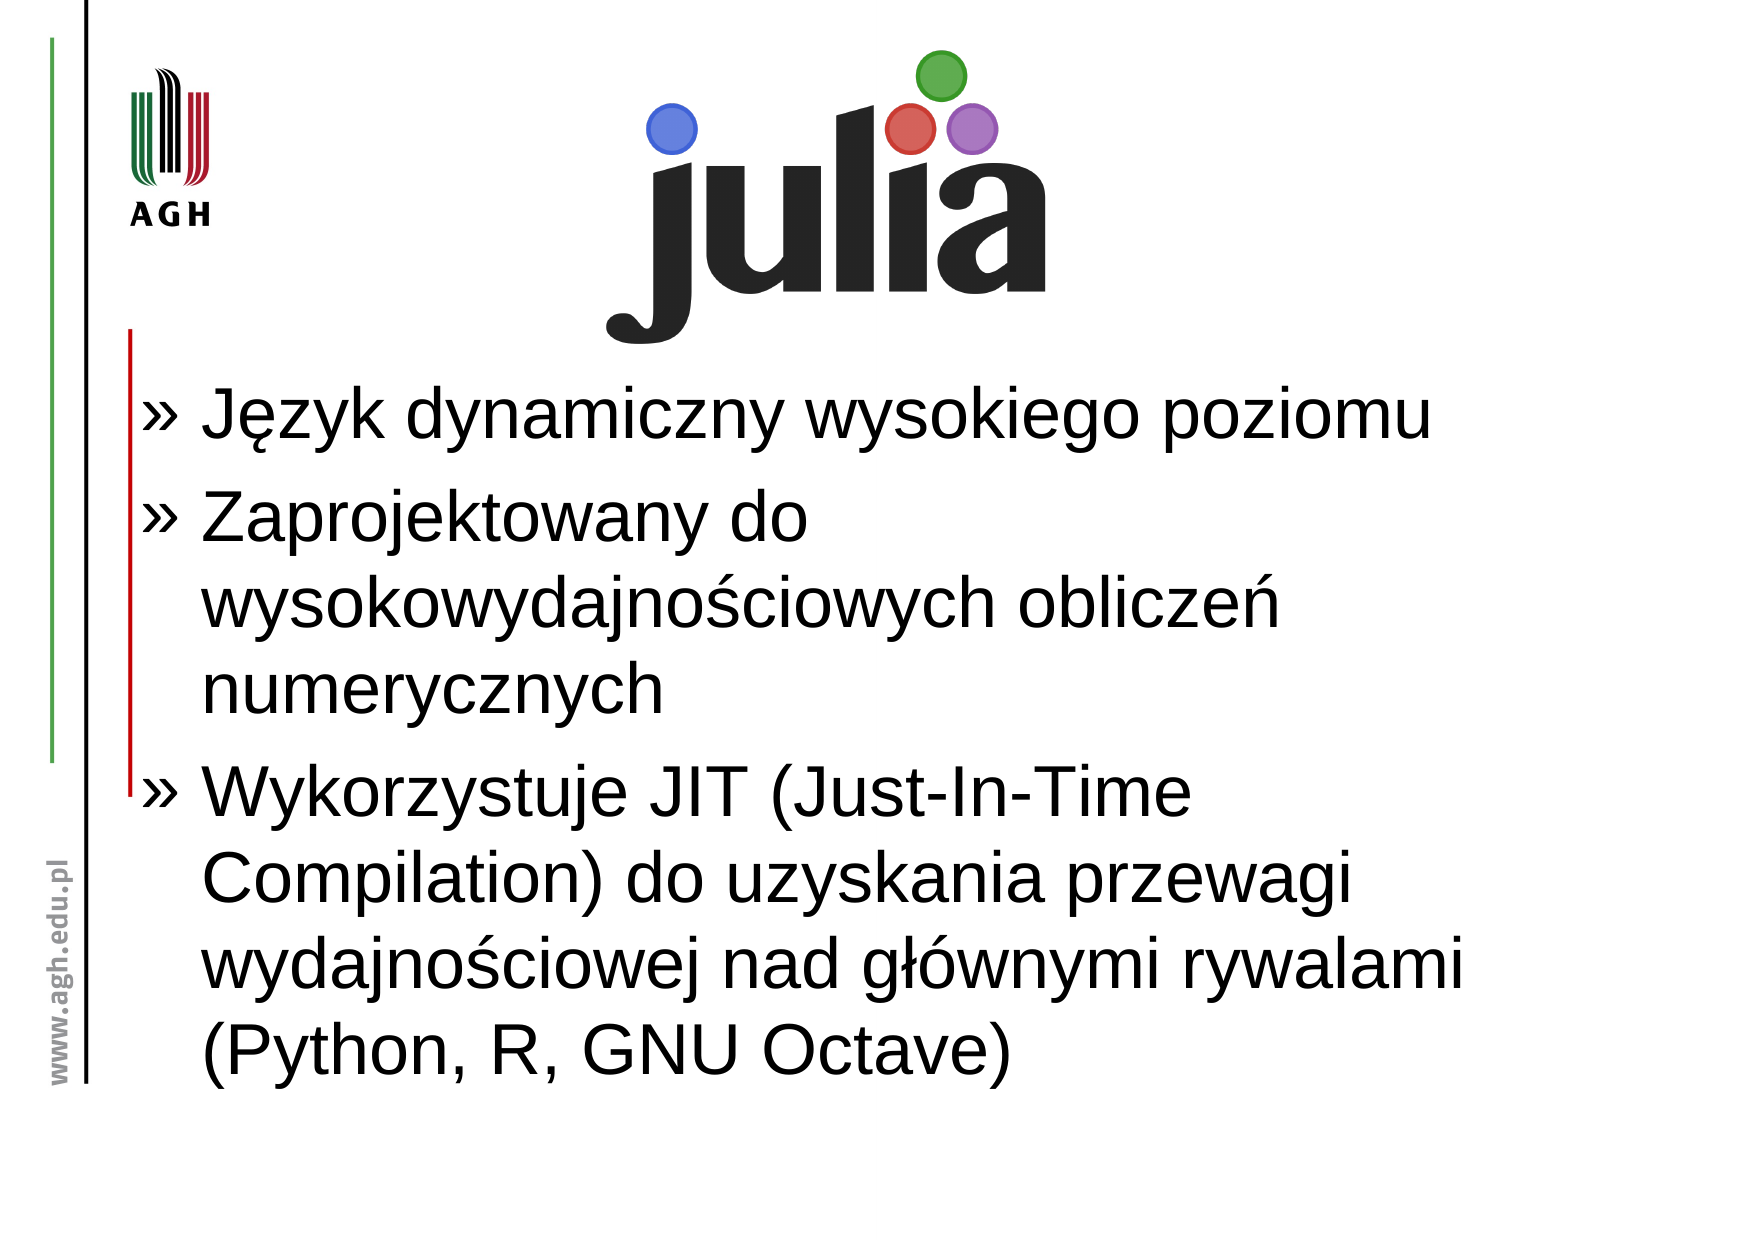

# Język dynamiczny wysokiego poziomu
Zaprojektowany do wysokowydajnościowych obliczeń numerycznych
Wykorzystuje JIT (Just-In-Time Compilation) do uzyskania przewagi wydajnościowej nad głównymi rywalami (Python, R, GNU Octave)